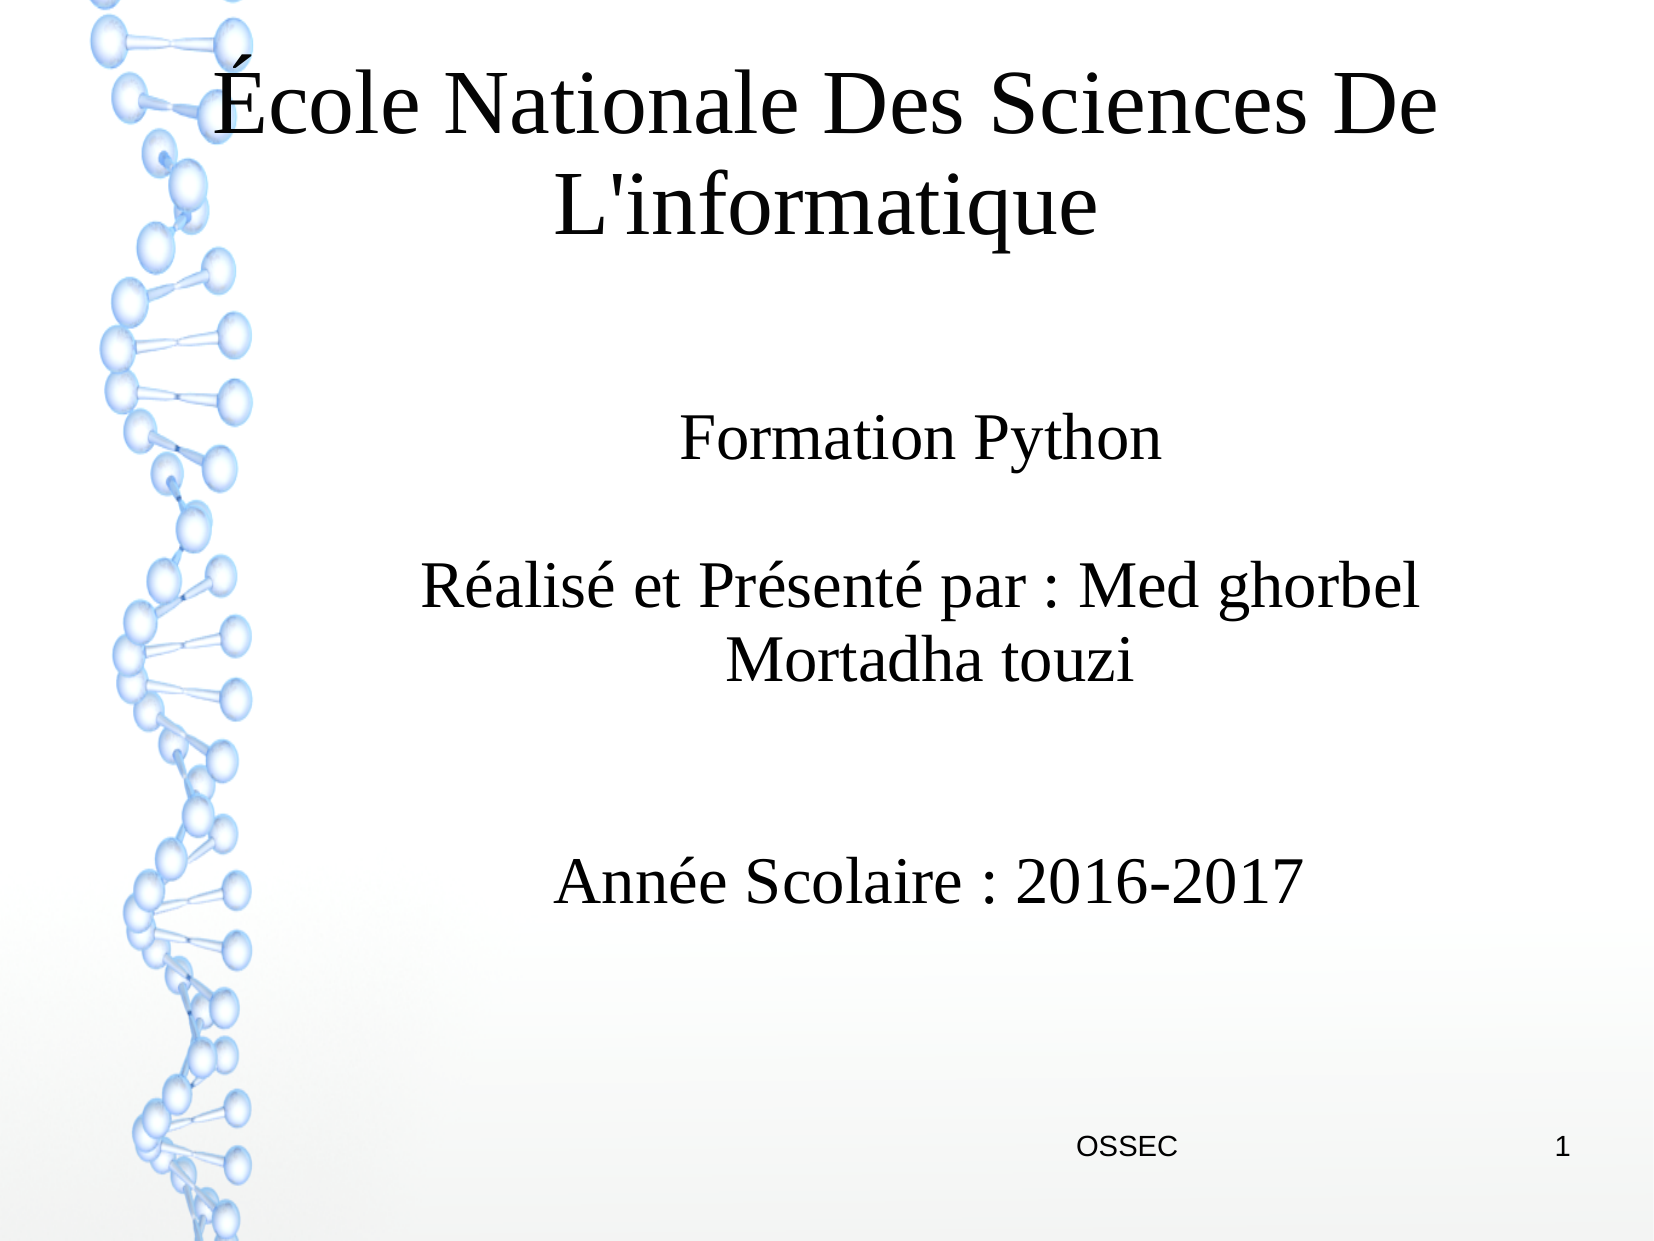

# École Nationale Des Sciences De L'informatique
Formation Python
Réalisé et Présenté par : Med ghorbel
Mortadha touzi
Année Scolaire : 2016-2017
OSSEC
1